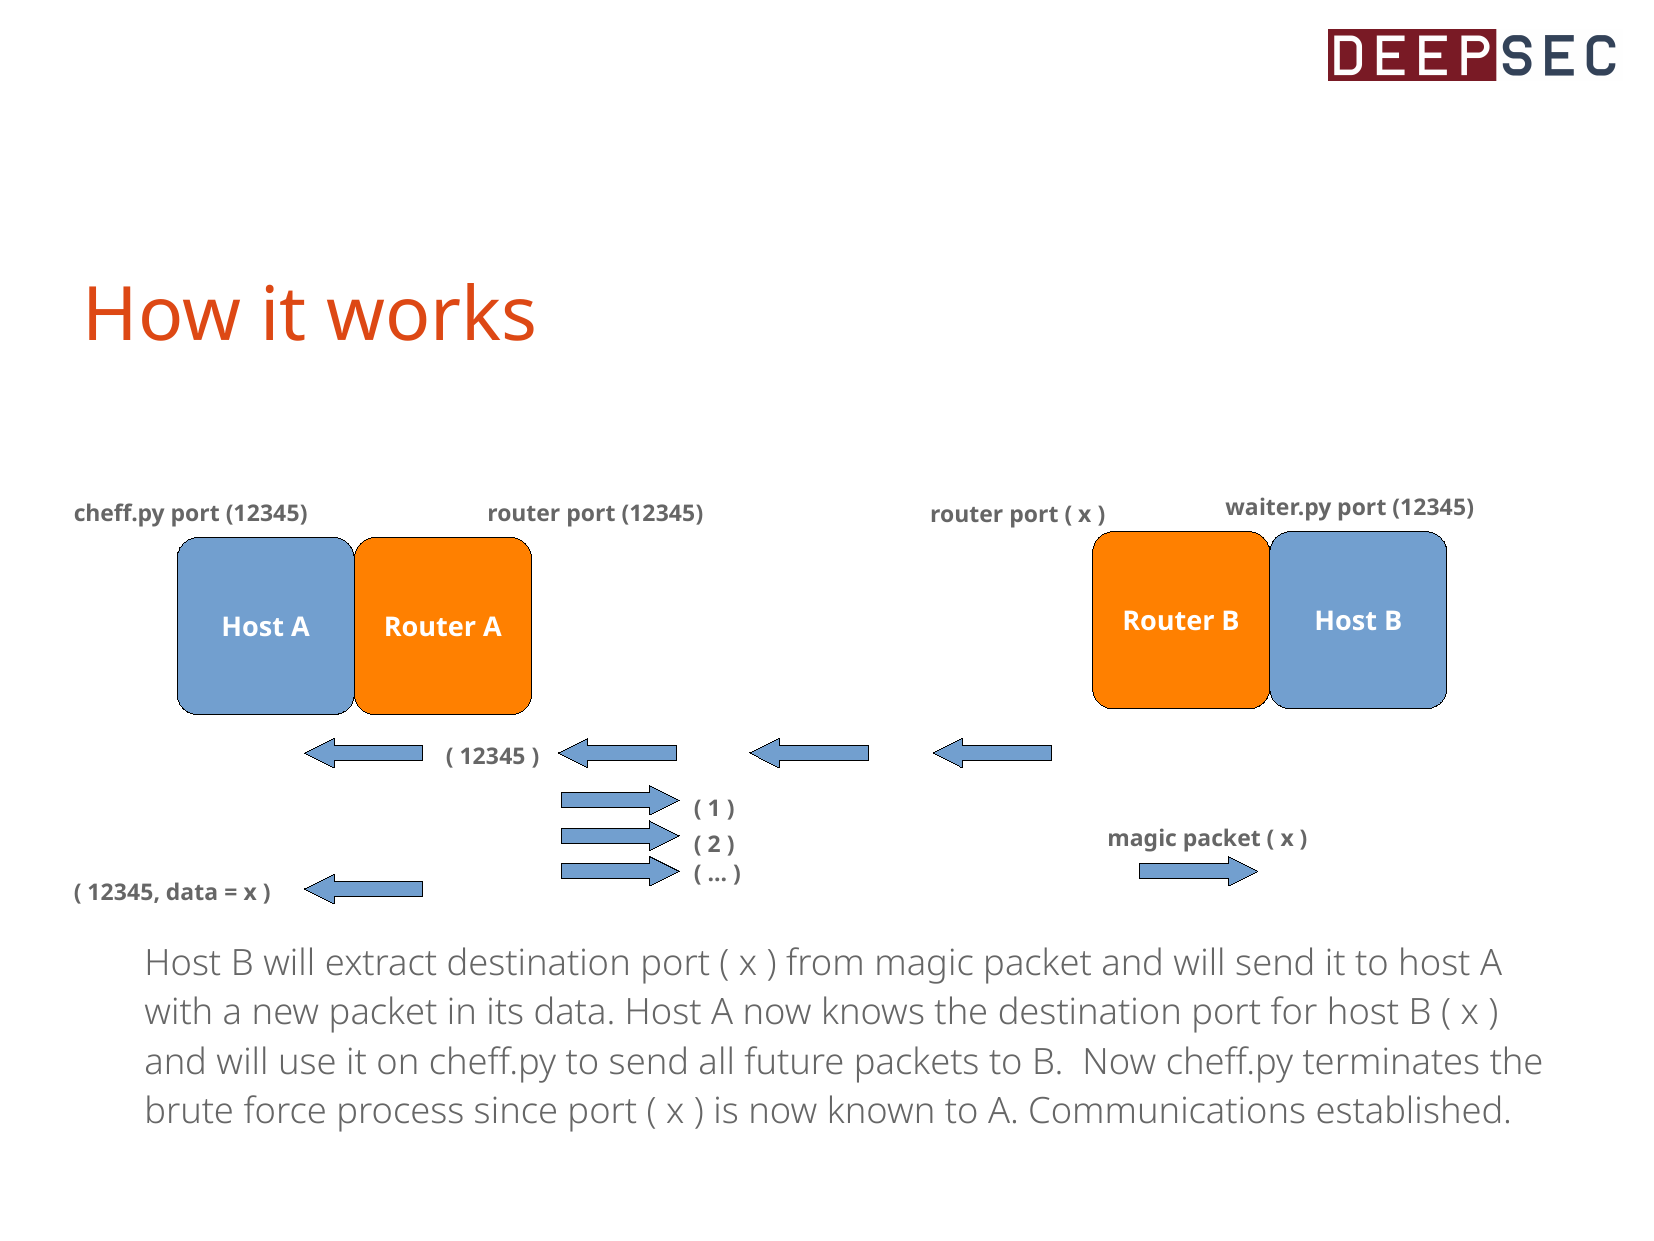

# How it works
Host B will extract destination port ( x ) from magic packet and will send it to host A with a new packet in its data. Host A now knows the destination port for host B ( x ) and will use it on cheff.py to send all future packets to B. Now cheff.py terminates the brute force process since port ( x ) is now known to A. Communications established.
waiter.py port (12345)
cheff.py port (12345)
router port (12345)
router port ( x )
Router B
Host B
Host A
Router A
( 12345 )
( 1 )
magic packet ( x )
( 2 )
( ... )
( 12345, data = x )